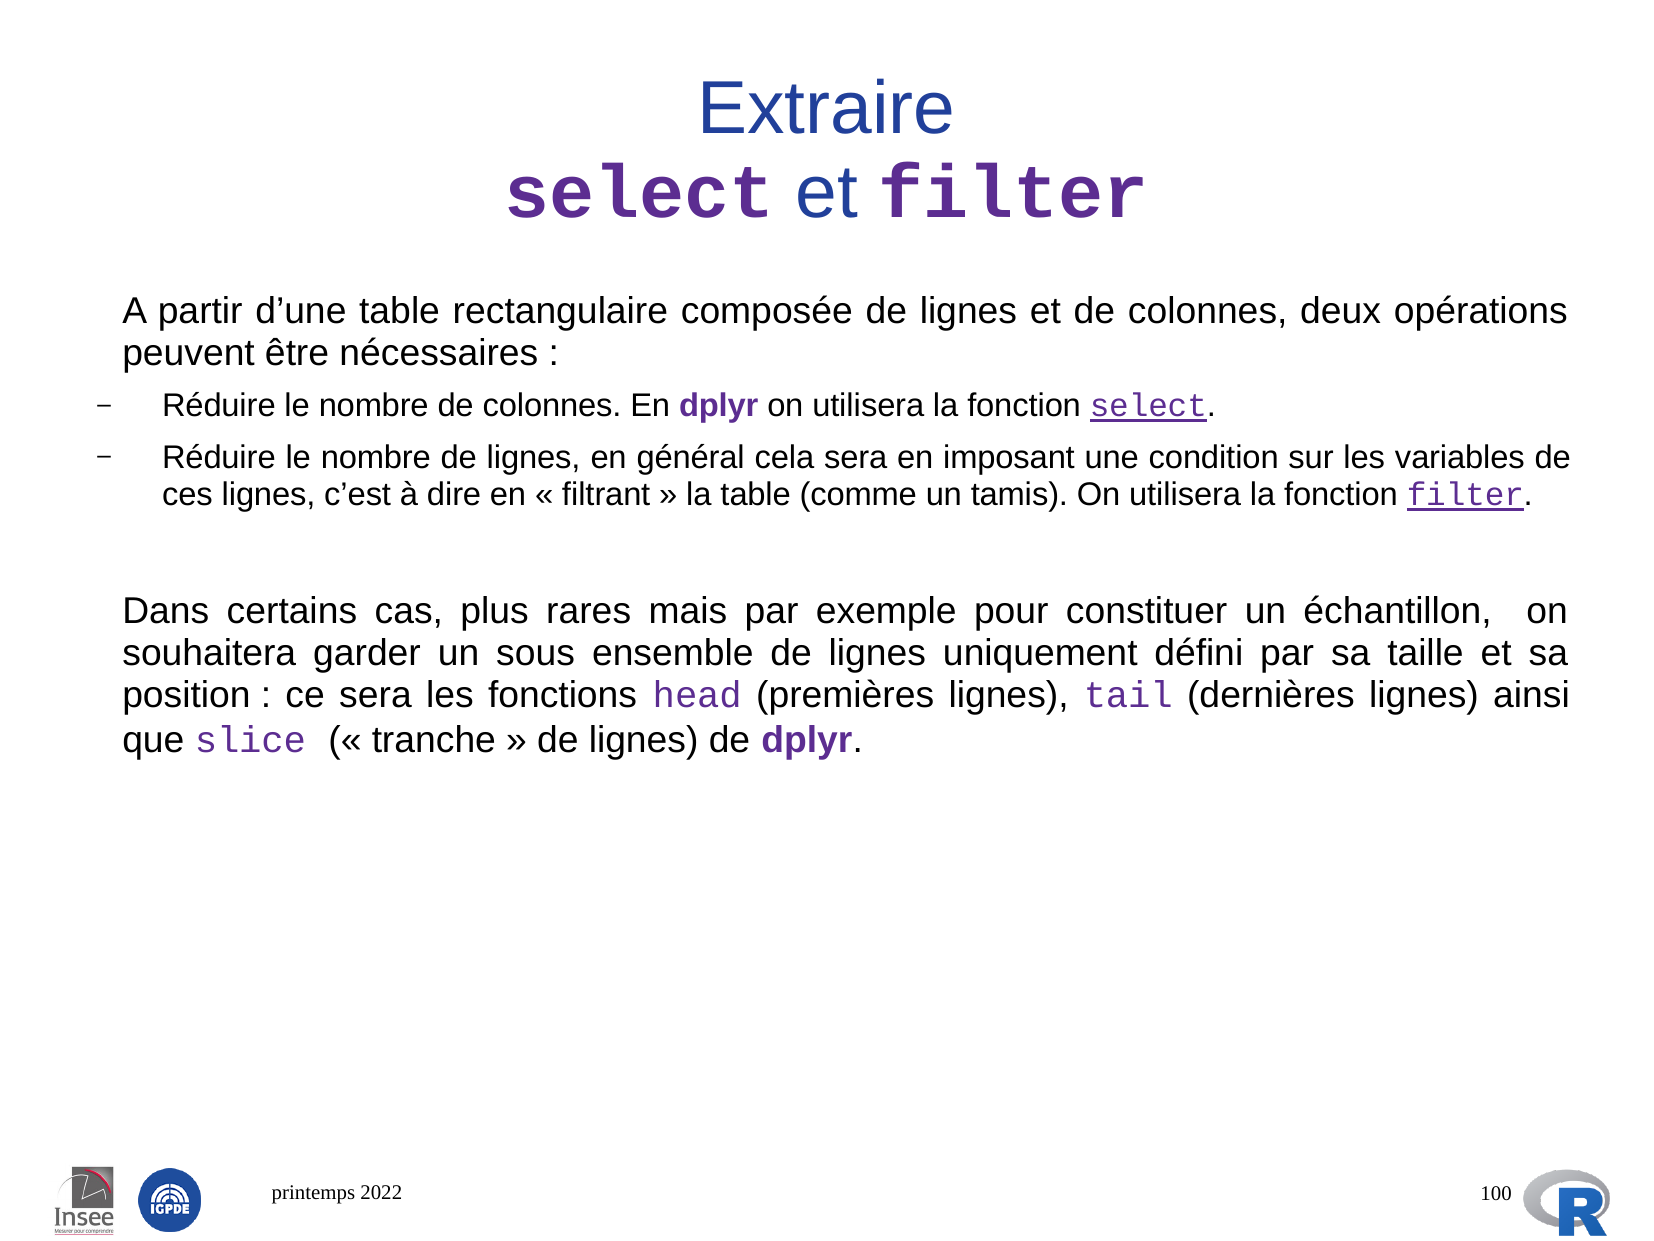

# Extraire select et filter
A partir d’une table rectangulaire composée de lignes et de colonnes, deux opérations peuvent être nécessaires :
Réduire le nombre de colonnes. En dplyr on utilisera la fonction select.
Réduire le nombre de lignes, en général cela sera en imposant une condition sur les variables de ces lignes, c’est à dire en « filtrant » la table (comme un tamis). On utilisera la fonction filter.
Dans certains cas, plus rares mais par exemple pour constituer un échantillon, on souhaitera garder un sous ensemble de lignes uniquement défini par sa taille et sa position : ce sera les fonctions head (premières lignes), tail (dernières lignes) ainsi que slice (« tranche » de lignes) de dplyr.
printemps 2022
100